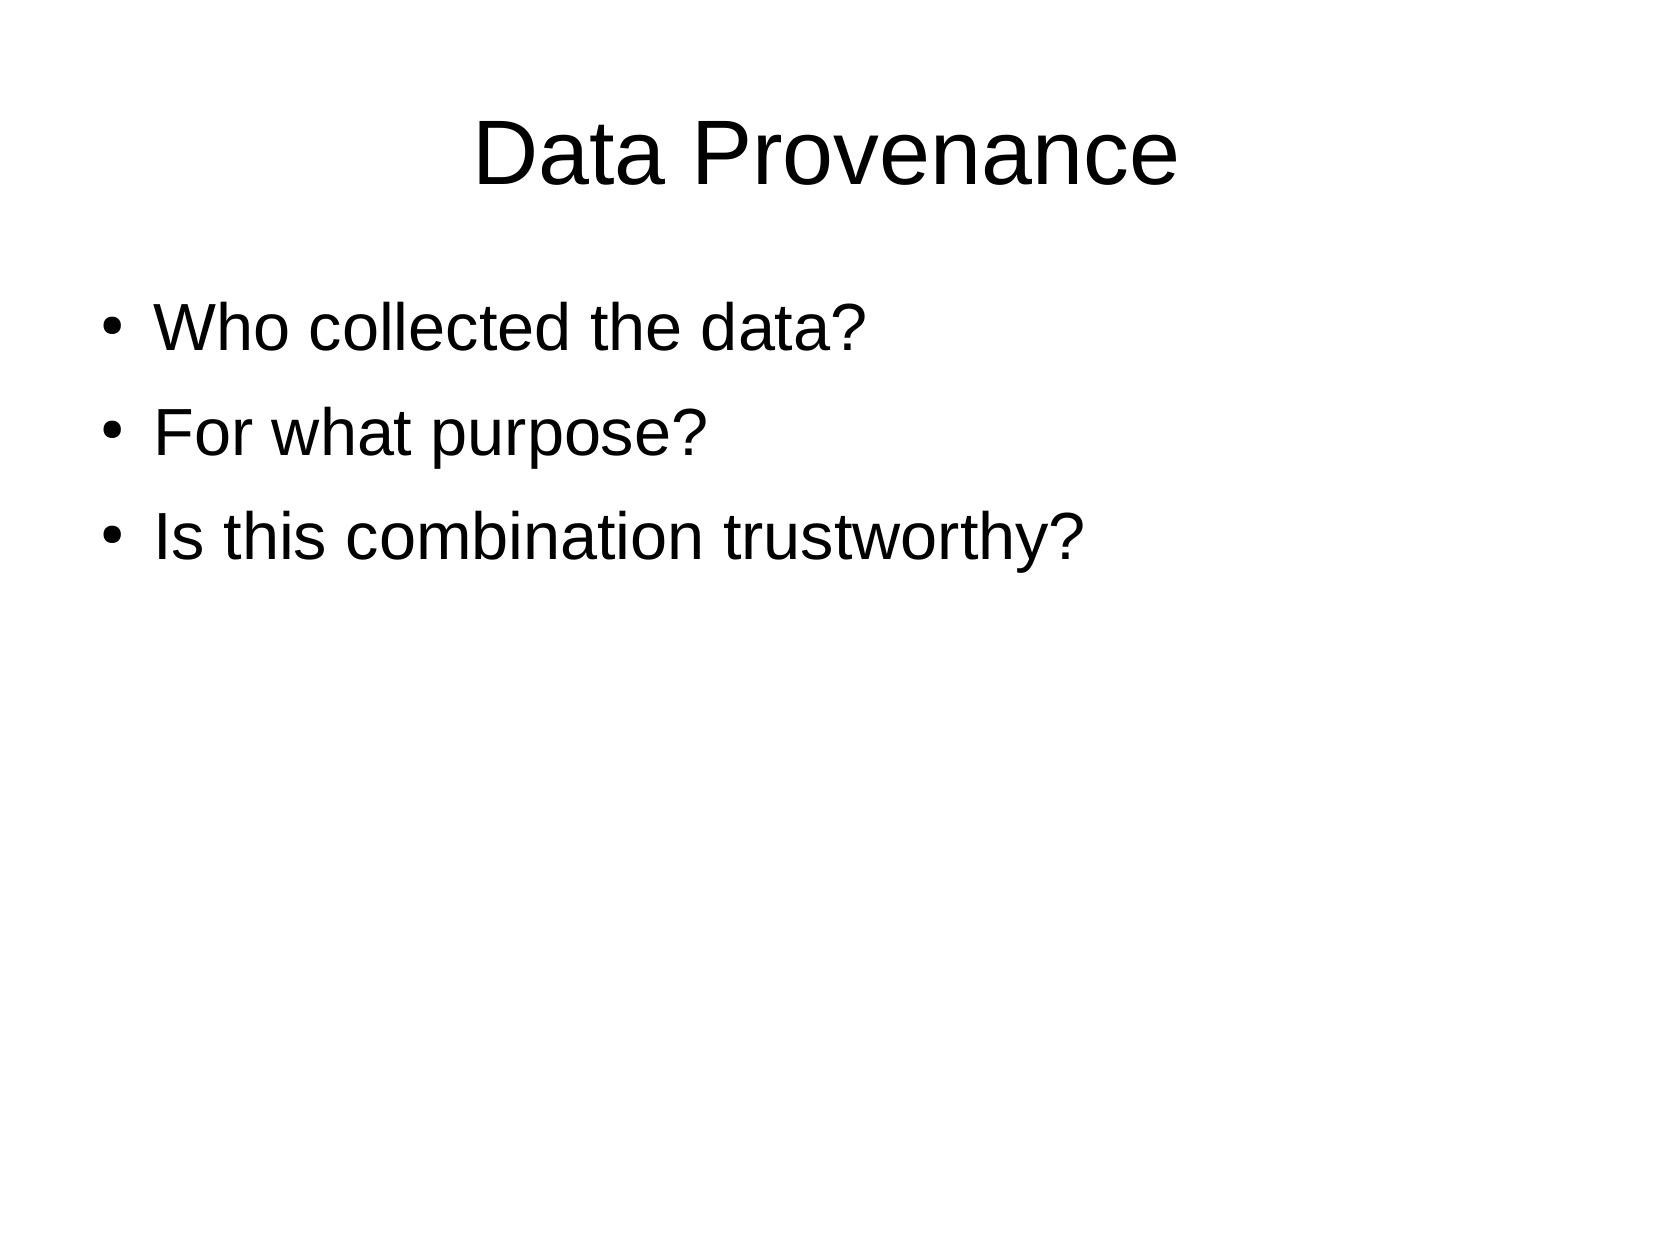

# Data Provenance
Who collected the data?
For what purpose?
Is this combination trustworthy?